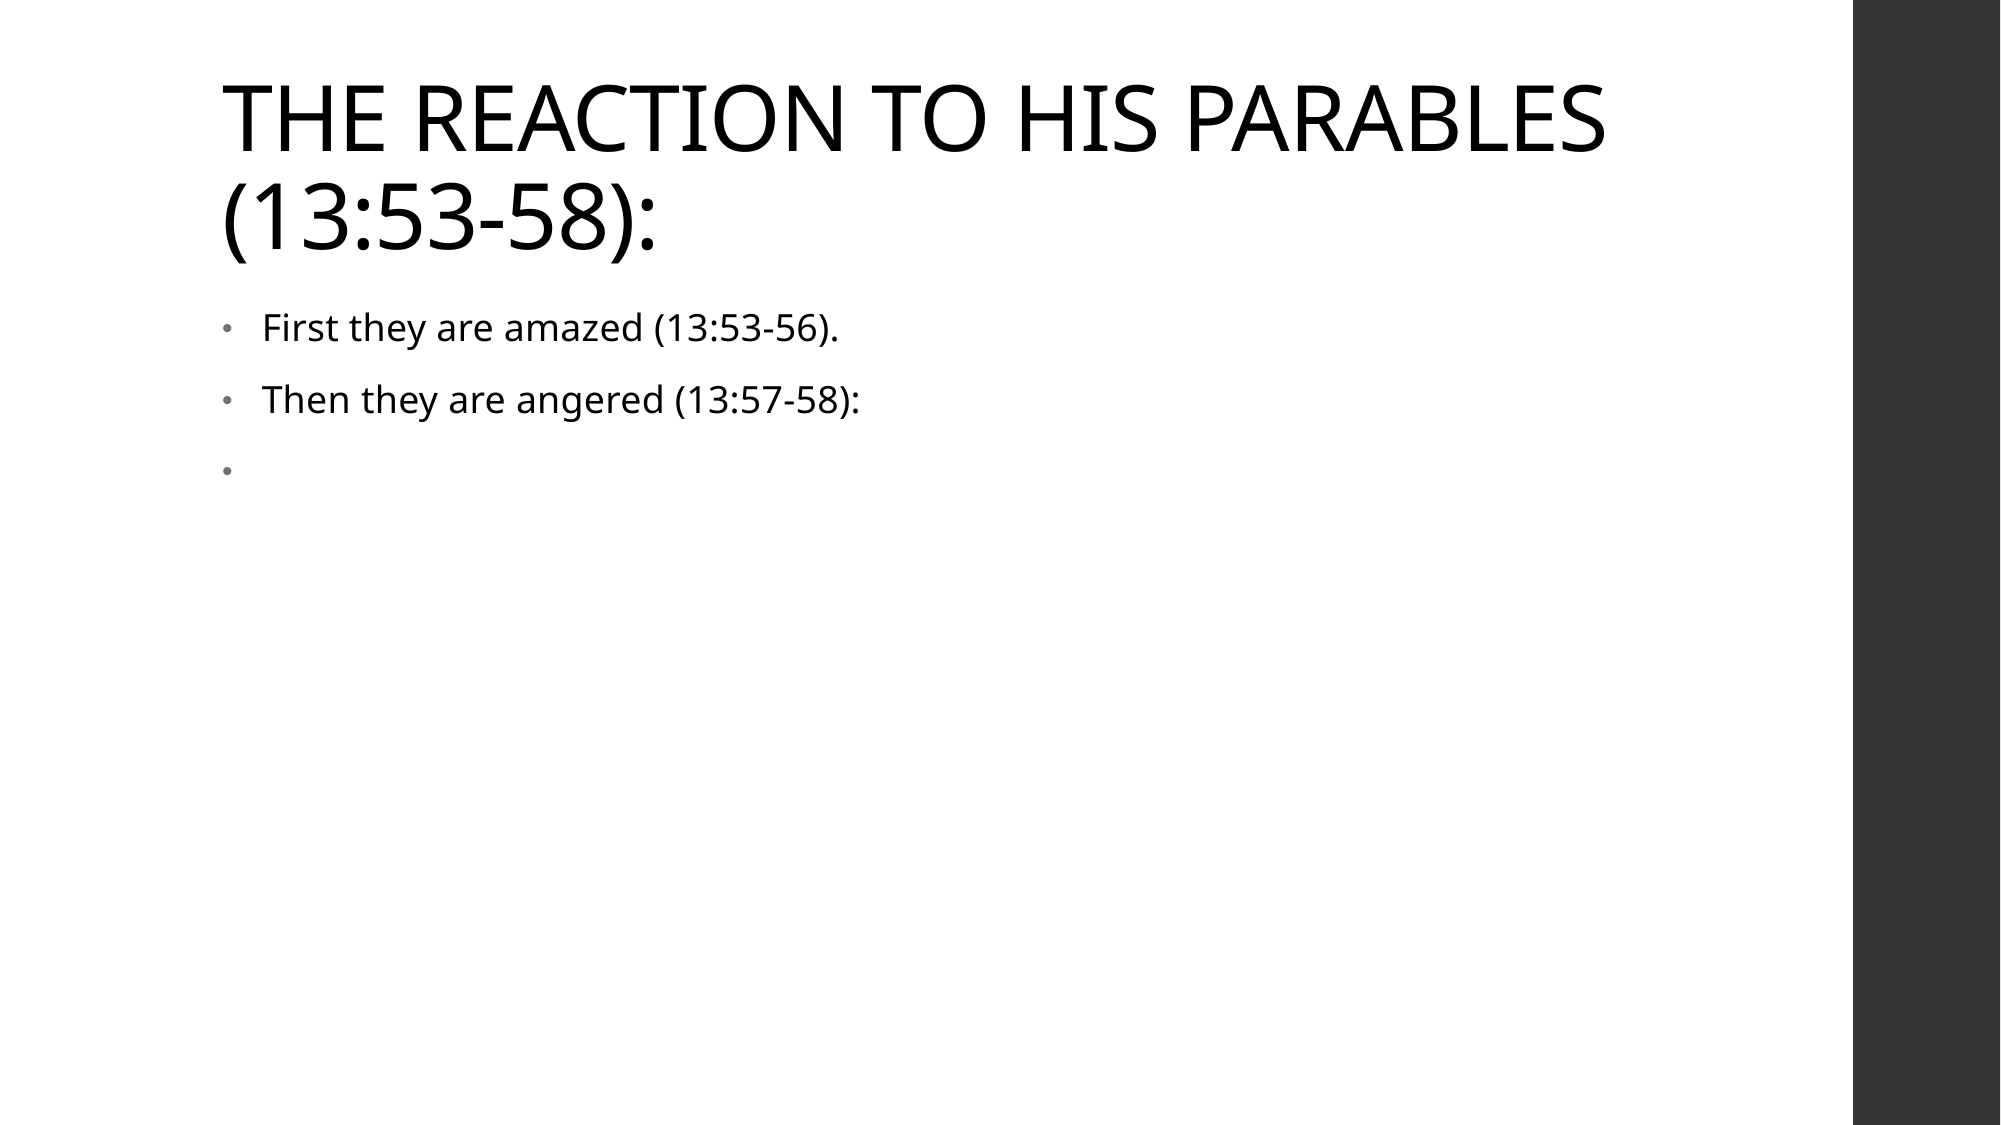

# THE REACTION TO HIS PARABLES (13:53-58):
 First they are amazed (13:53-56).
 Then they are angered (13:57-58):